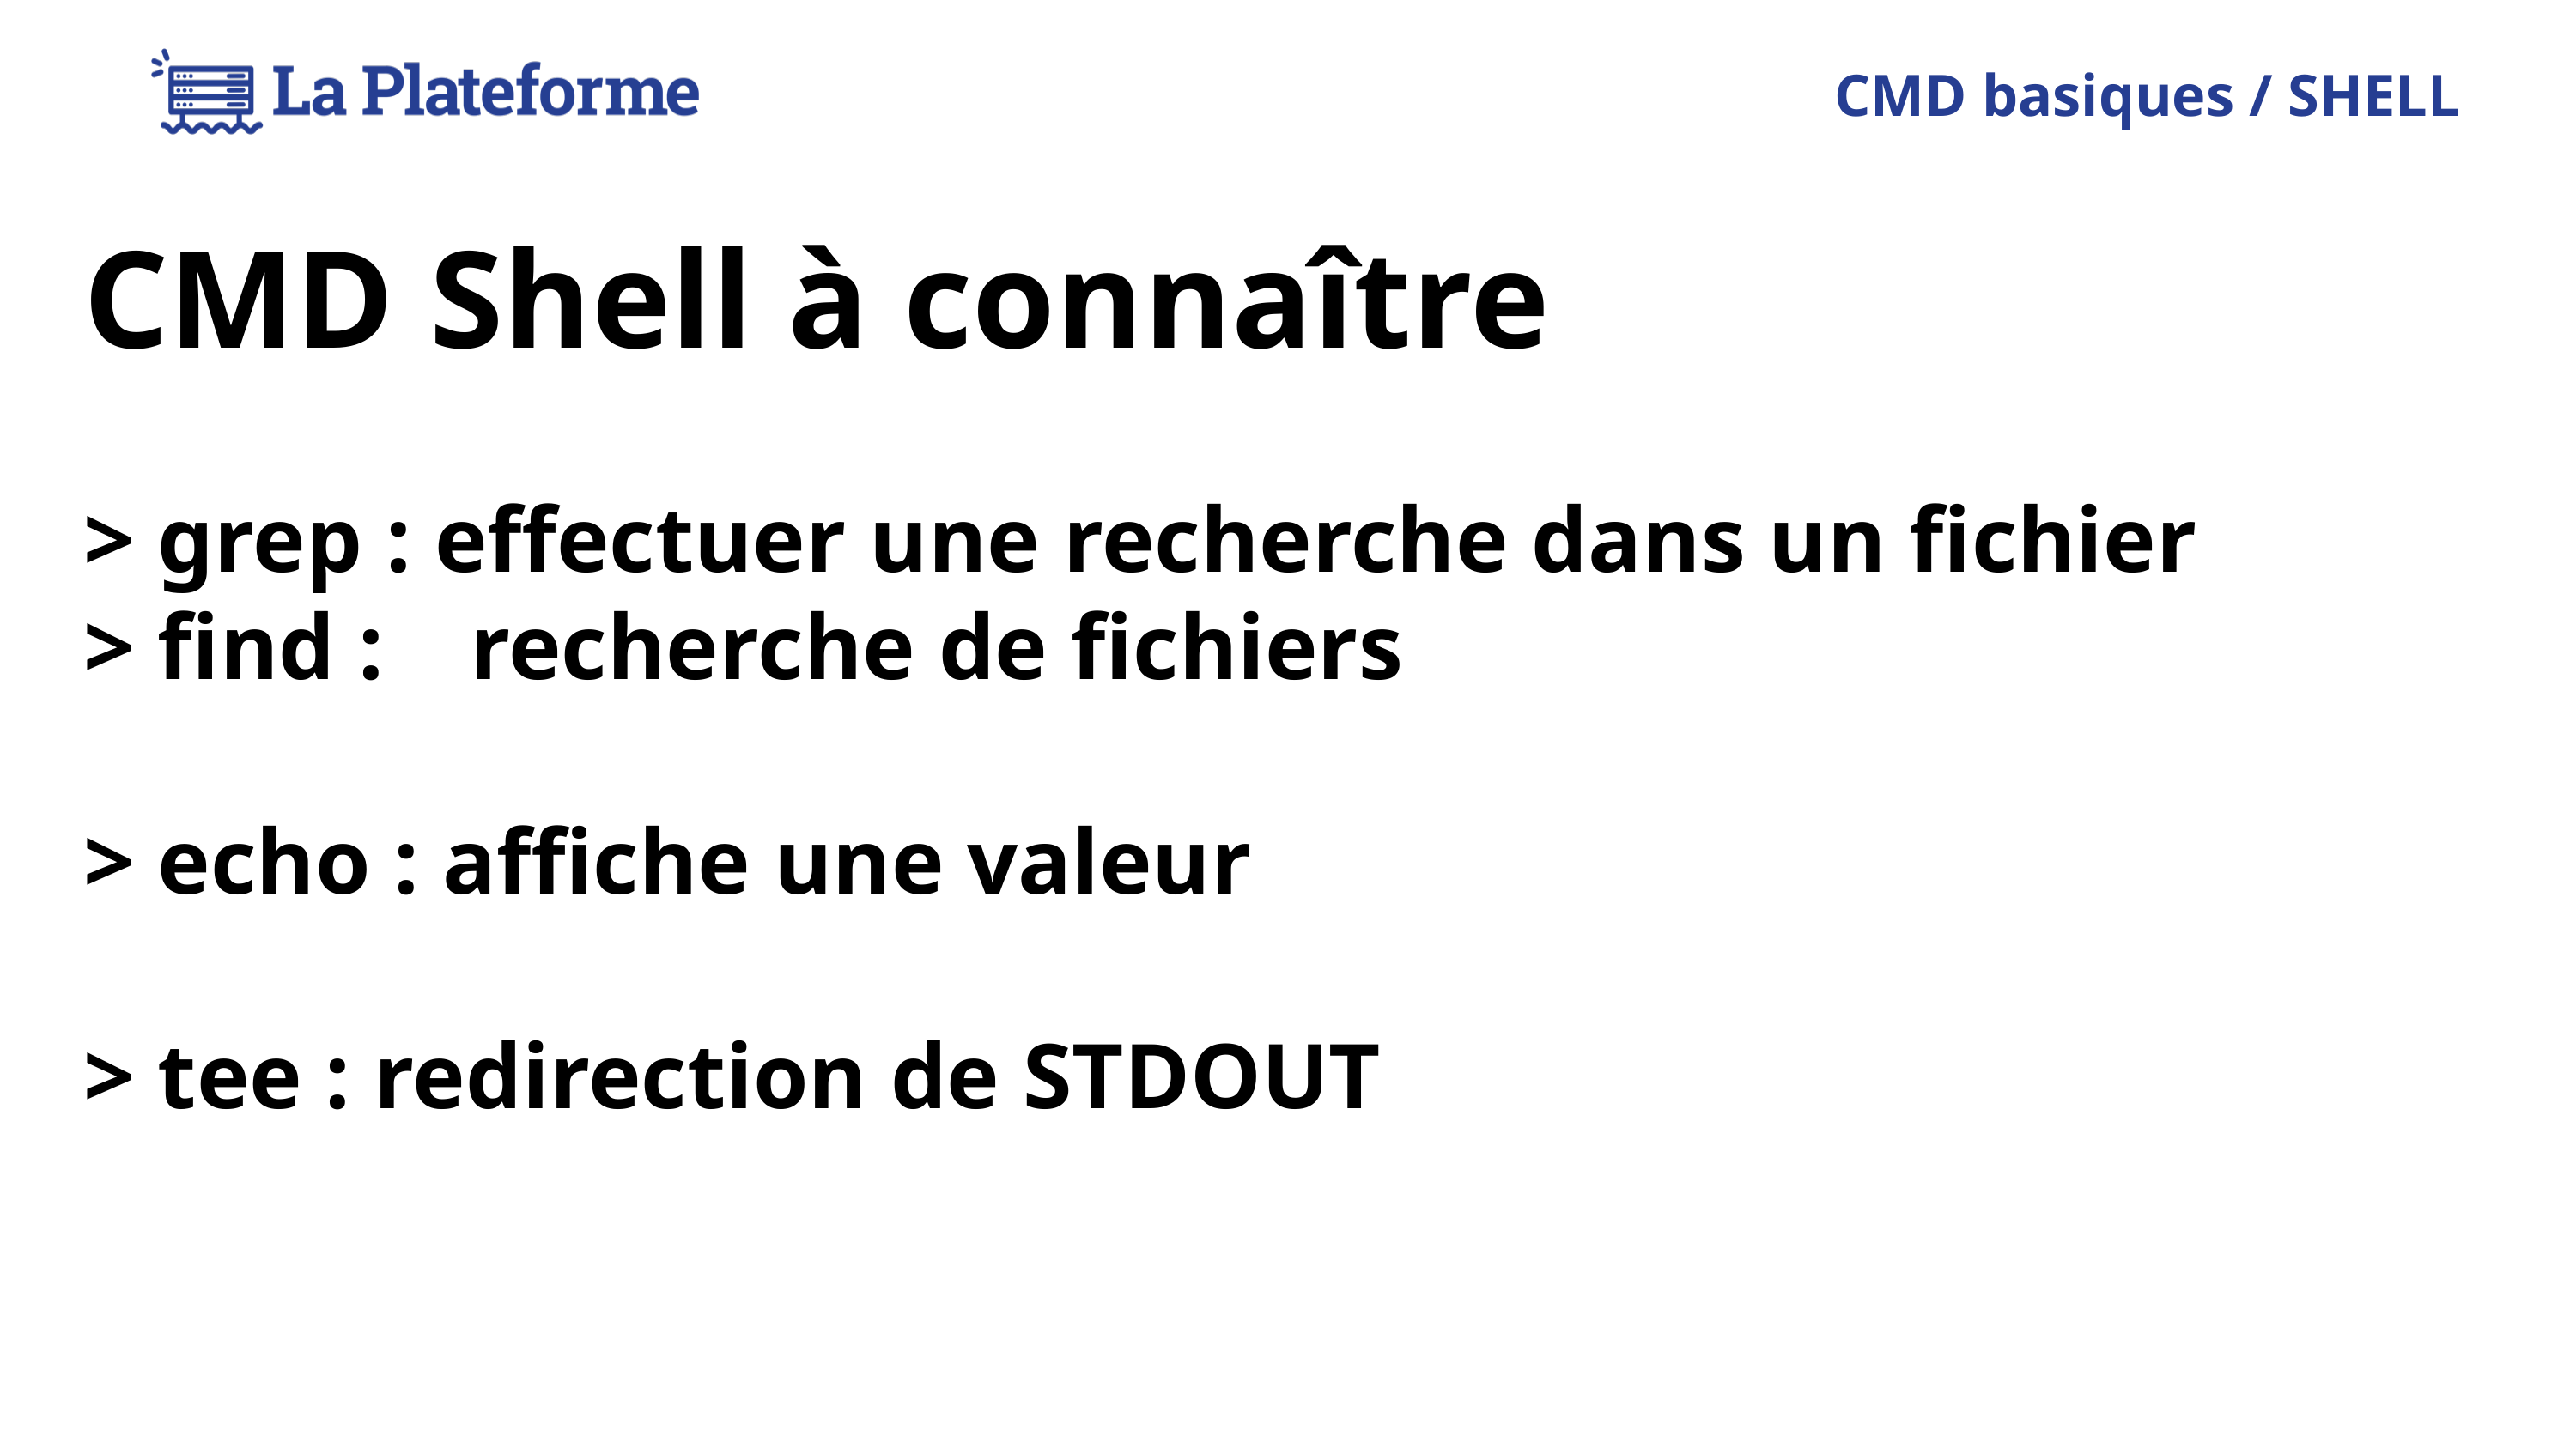

CMD basiques / SHELL
CMD Shell à connaître
> grep : effectuer une recherche dans un fichier
> find : 	recherche de fichiers
> echo : affiche une valeur
> tee : redirection de STDOUT